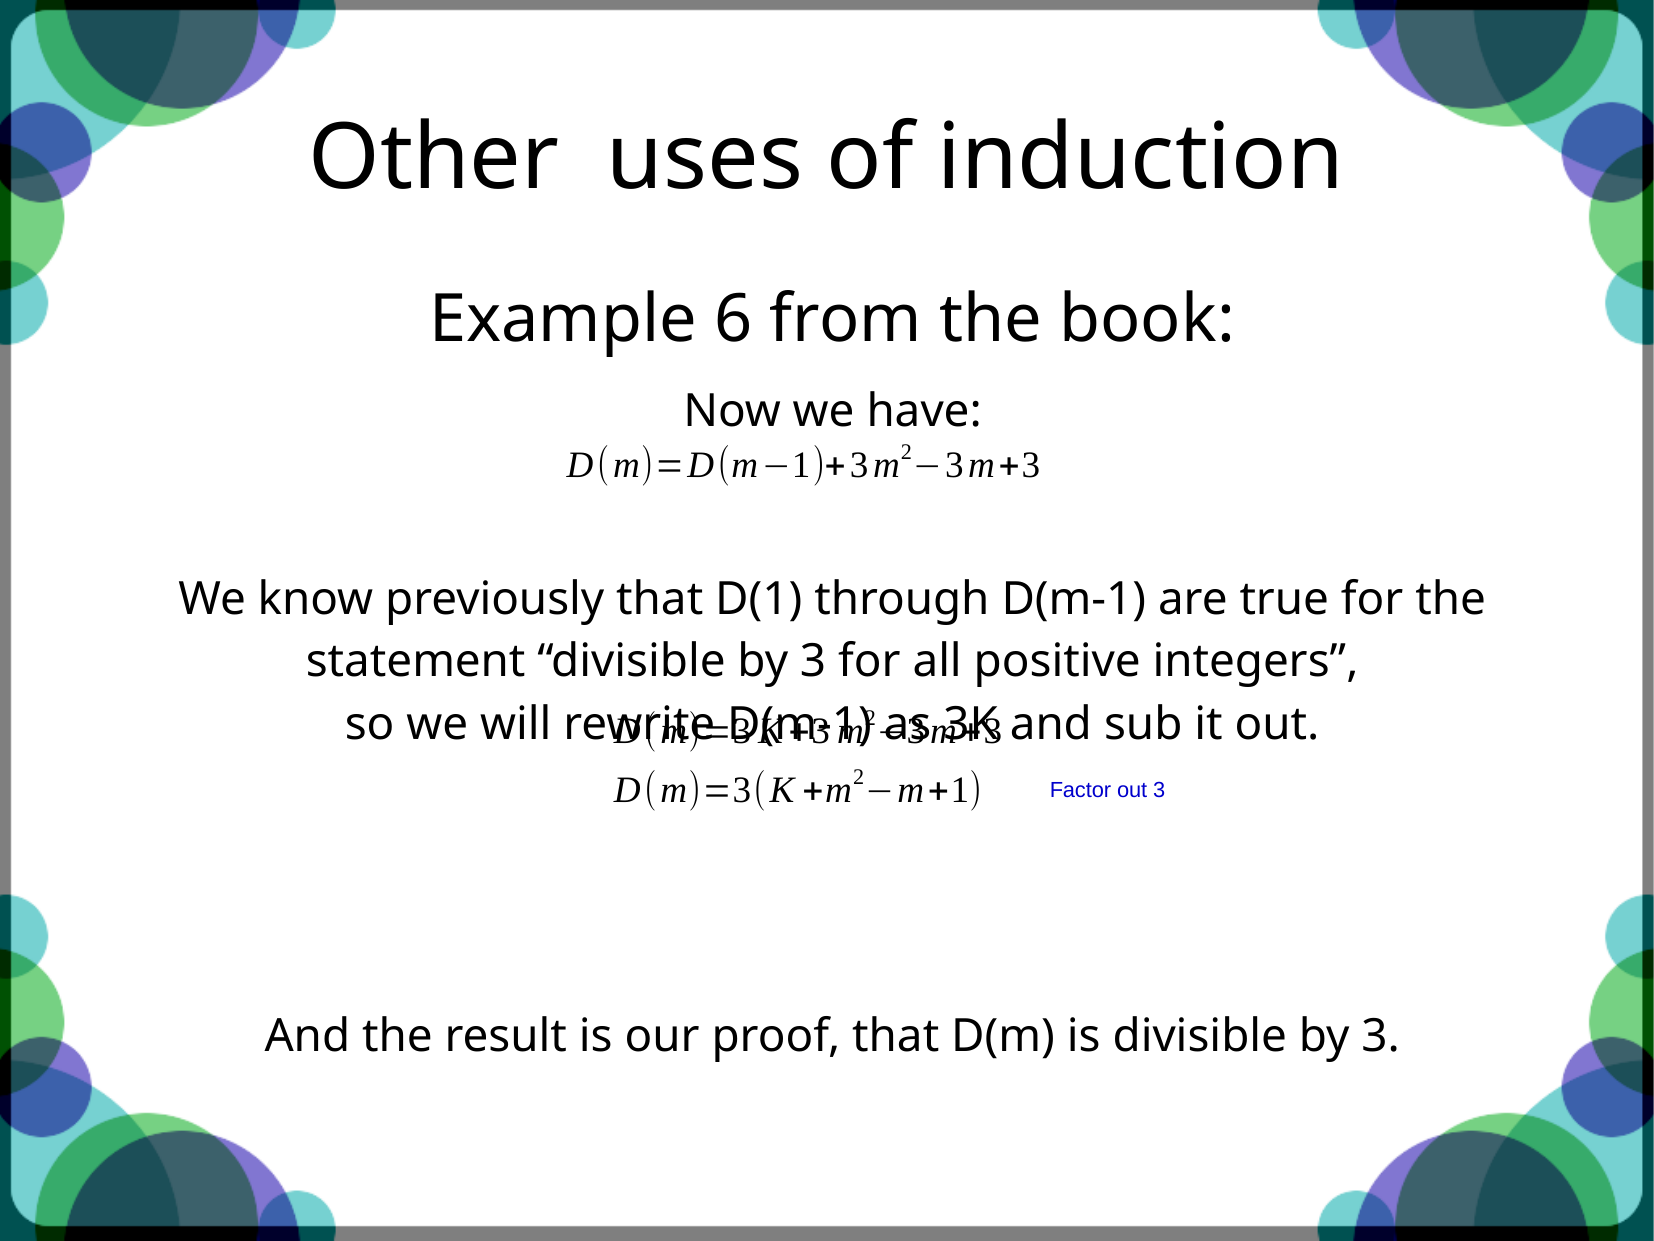

# Other uses of induction
Example 6 from the book:
Now we have:
We know previously that D(1) through D(m-1) are true for the statement “divisible by 3 for all positive integers”,
so we will rewrite D(m-1) as 3K and sub it out.
And the result is our proof, that D(m) is divisible by 3.
Factor out 3